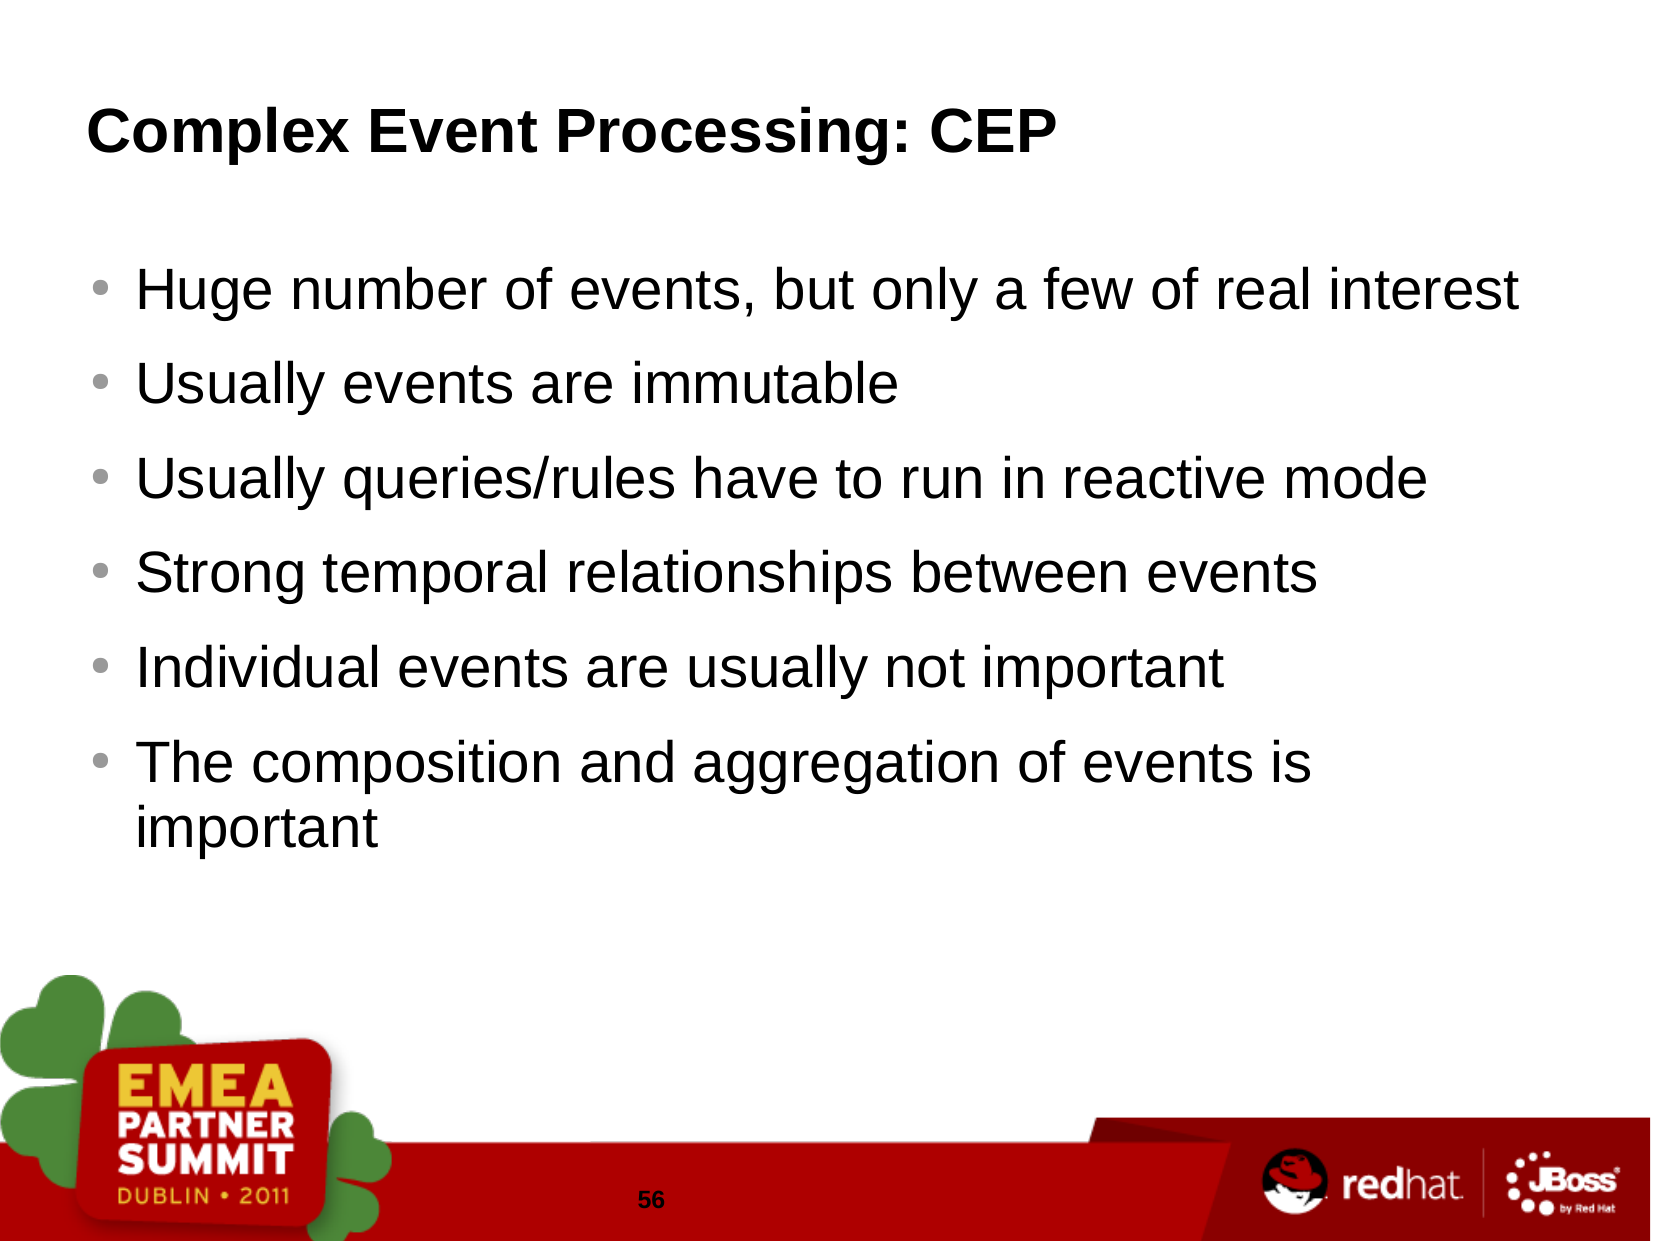

# Complex Event Processing: CEP
Huge number of events, but only a few of real interest
Usually events are immutable
Usually queries/rules have to run in reactive mode
Strong temporal relationships between events
Individual events are usually not important
The composition and aggregation of events is important